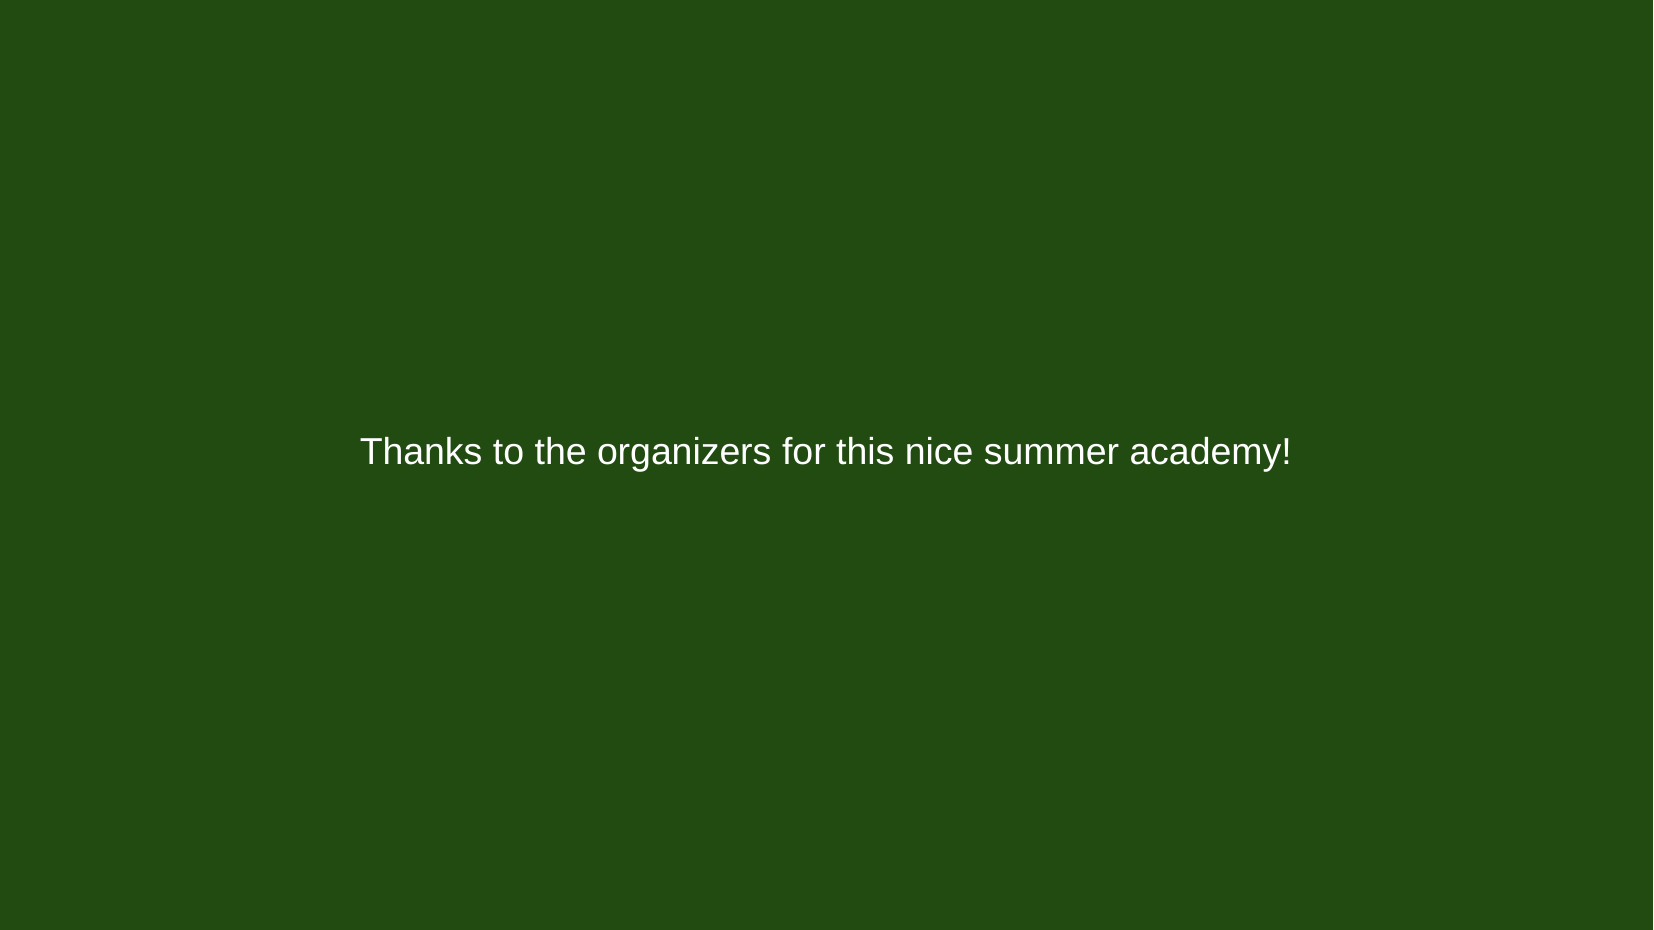

Thanks to the organizers for this nice summer academy!